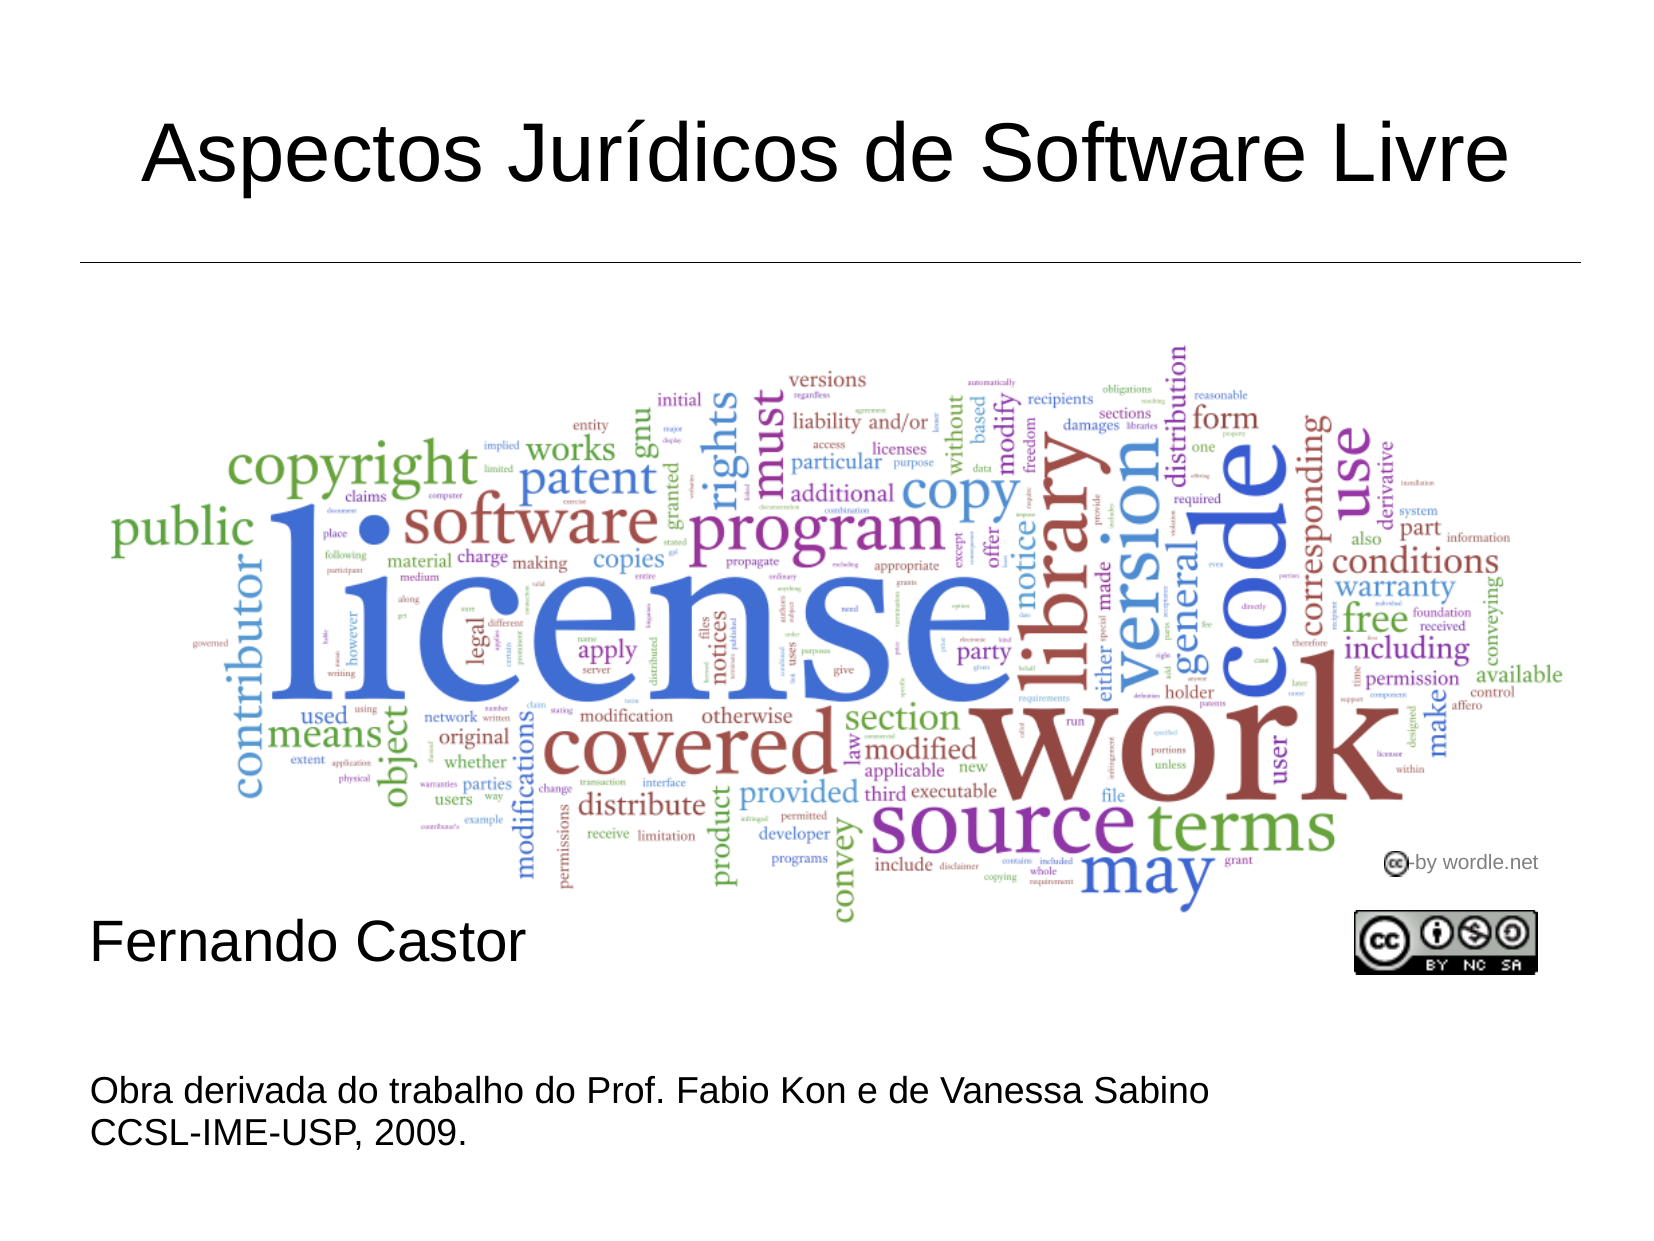

# Aspectos Jurídicos de Software Livre
-by wordle.net
Fernando Castor
Obra derivada do trabalho do Prof. Fabio Kon e de Vanessa Sabino
CCSL-IME-USP, 2009.